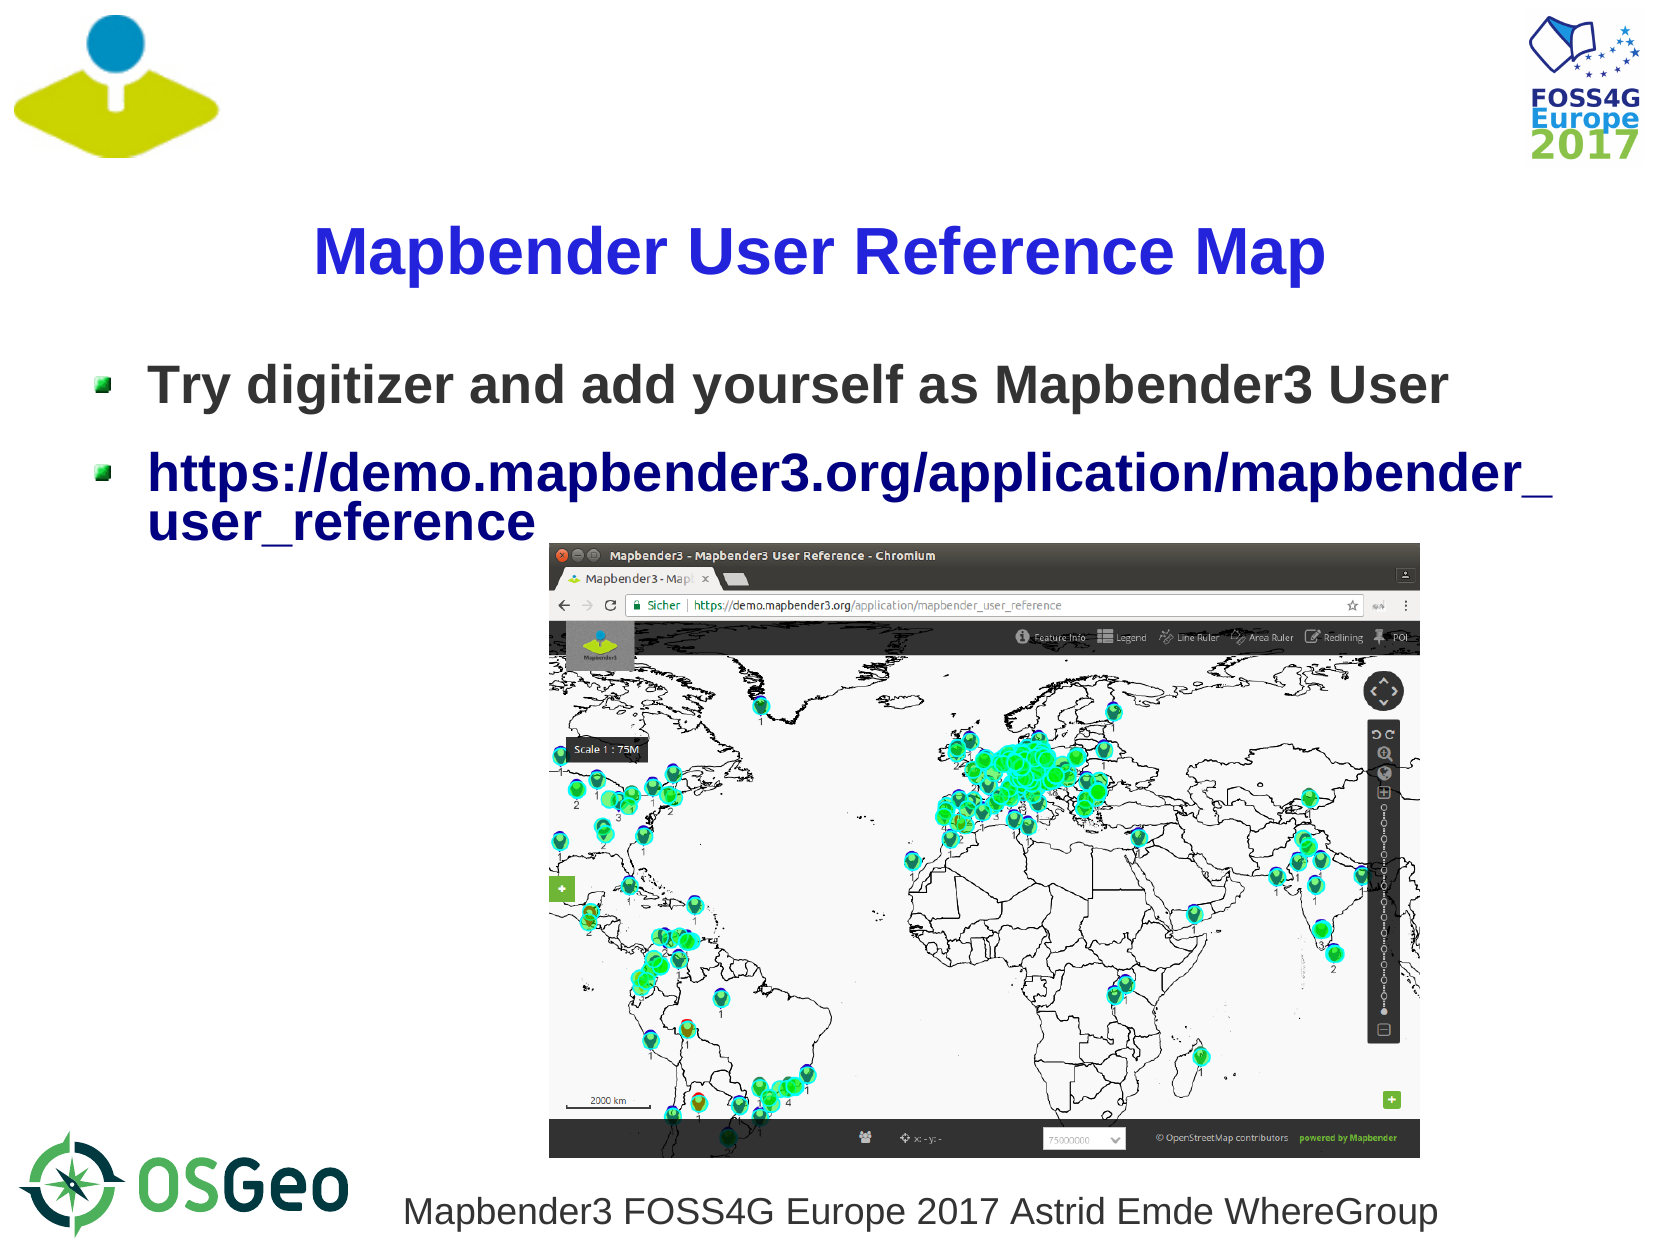

# Mapbender User Reference Map
Try digitizer and add yourself as Mapbender3 User
https://demo.mapbender3.org/application/mapbender_user_reference